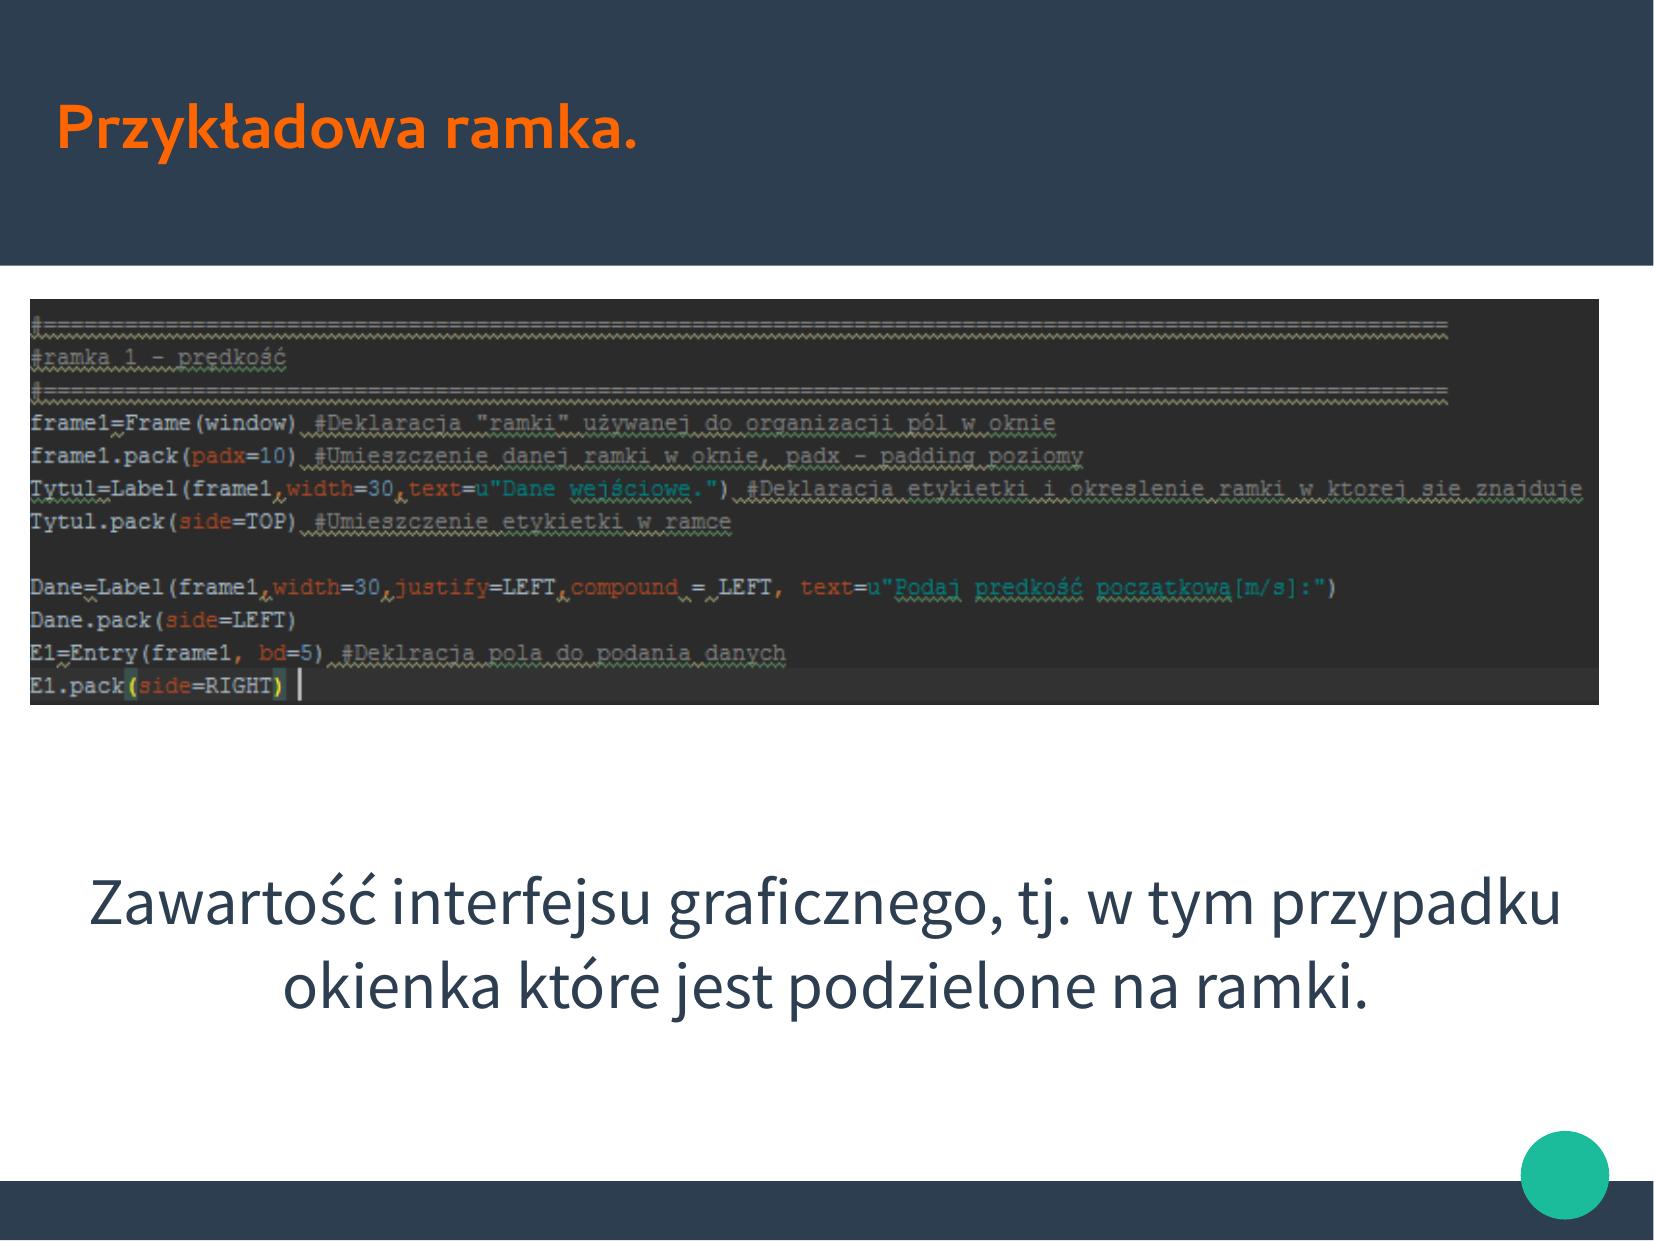

# Przykładowa ramka.
Zawartość interfejsu graficznego, tj. w tym przypadku okienka które jest podzielone na ramki.